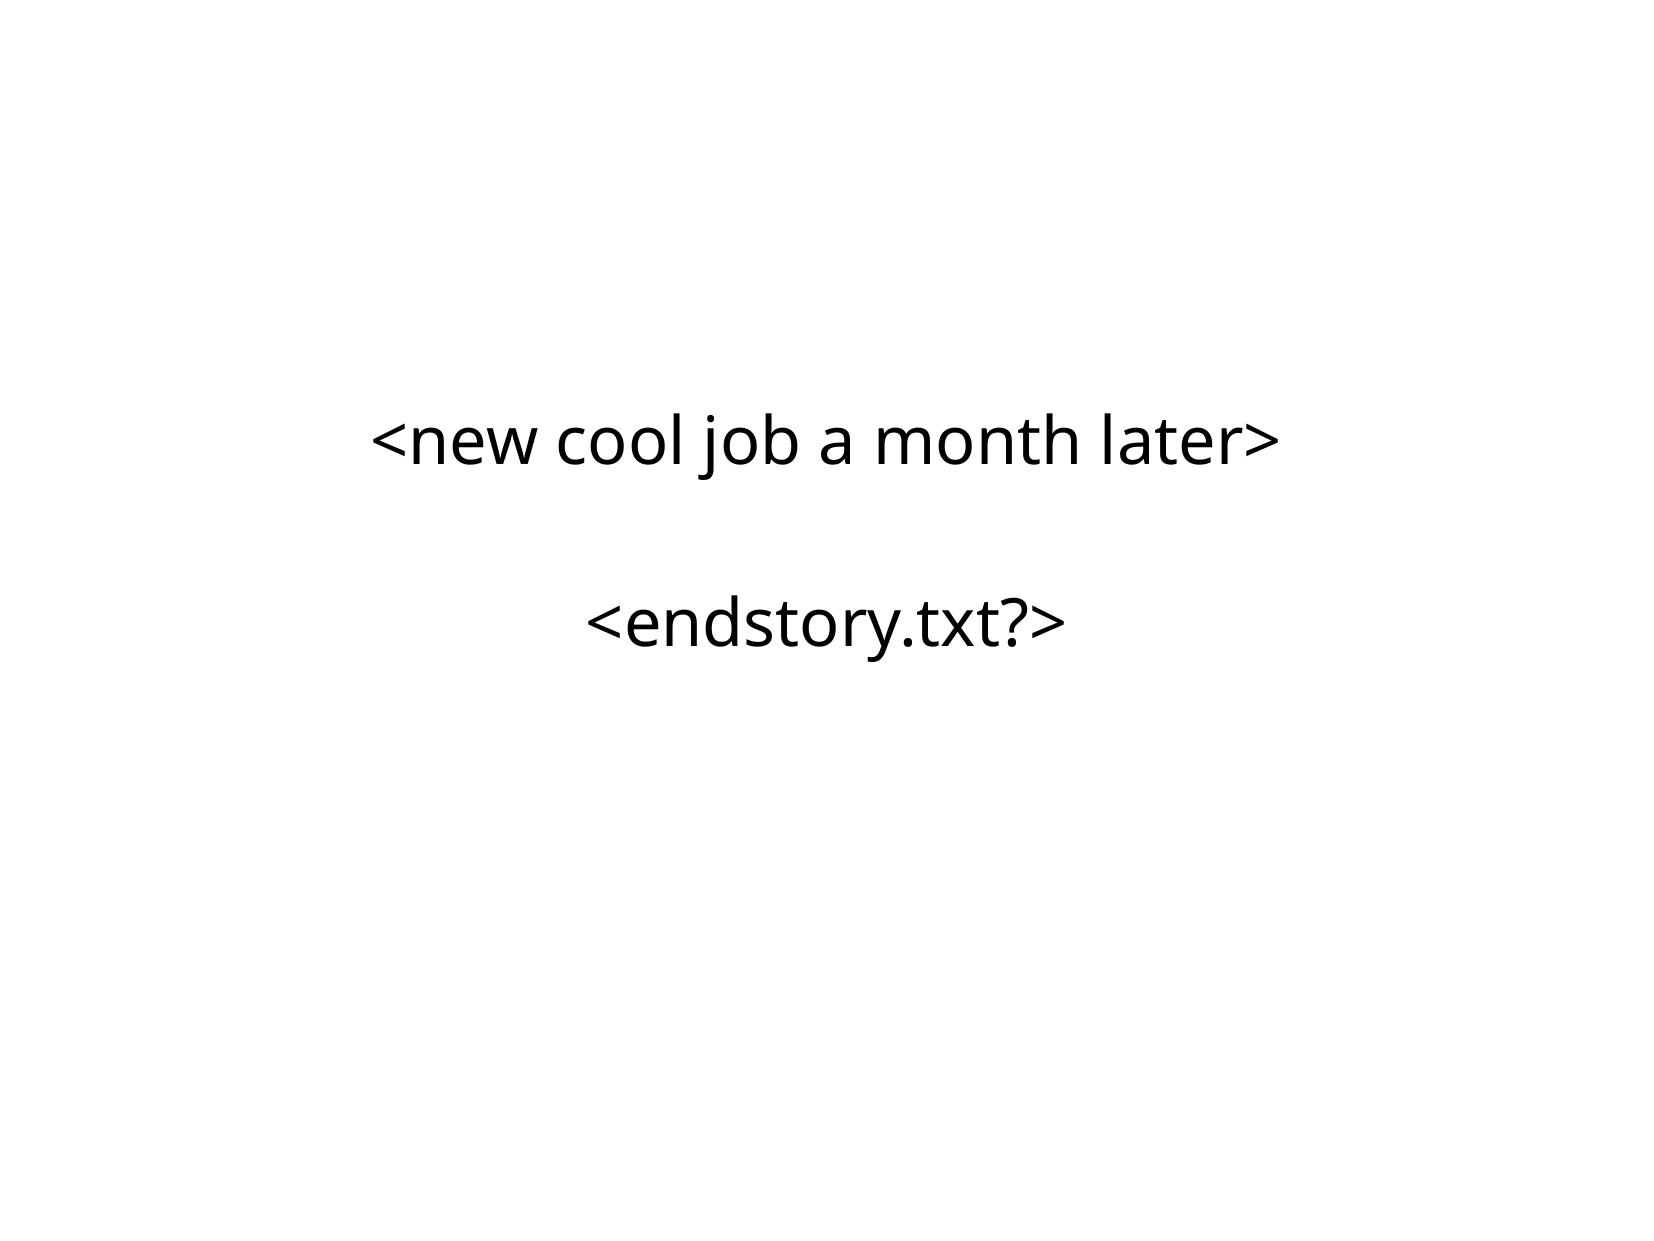

# <new cool job a month later>
<endstory.txt?>